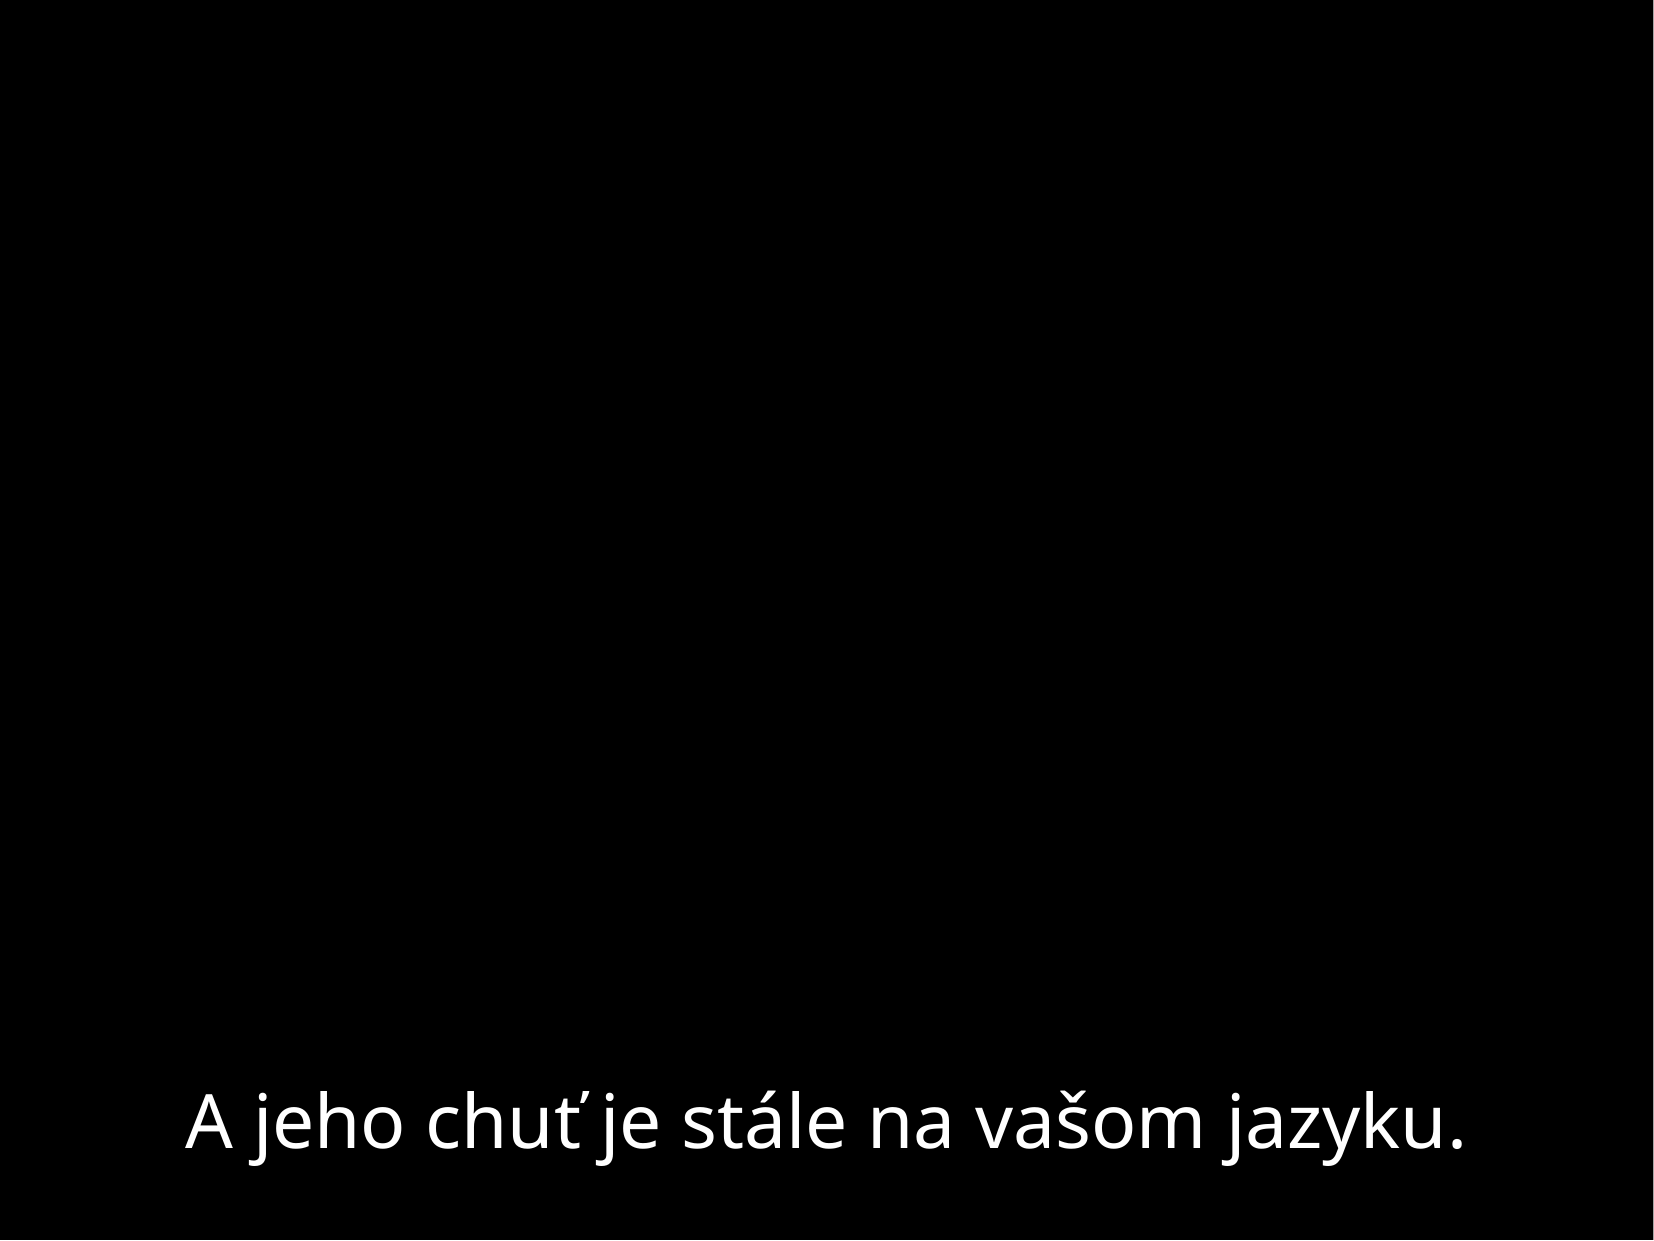

# A jeho chuť je stále na vašom jazyku.